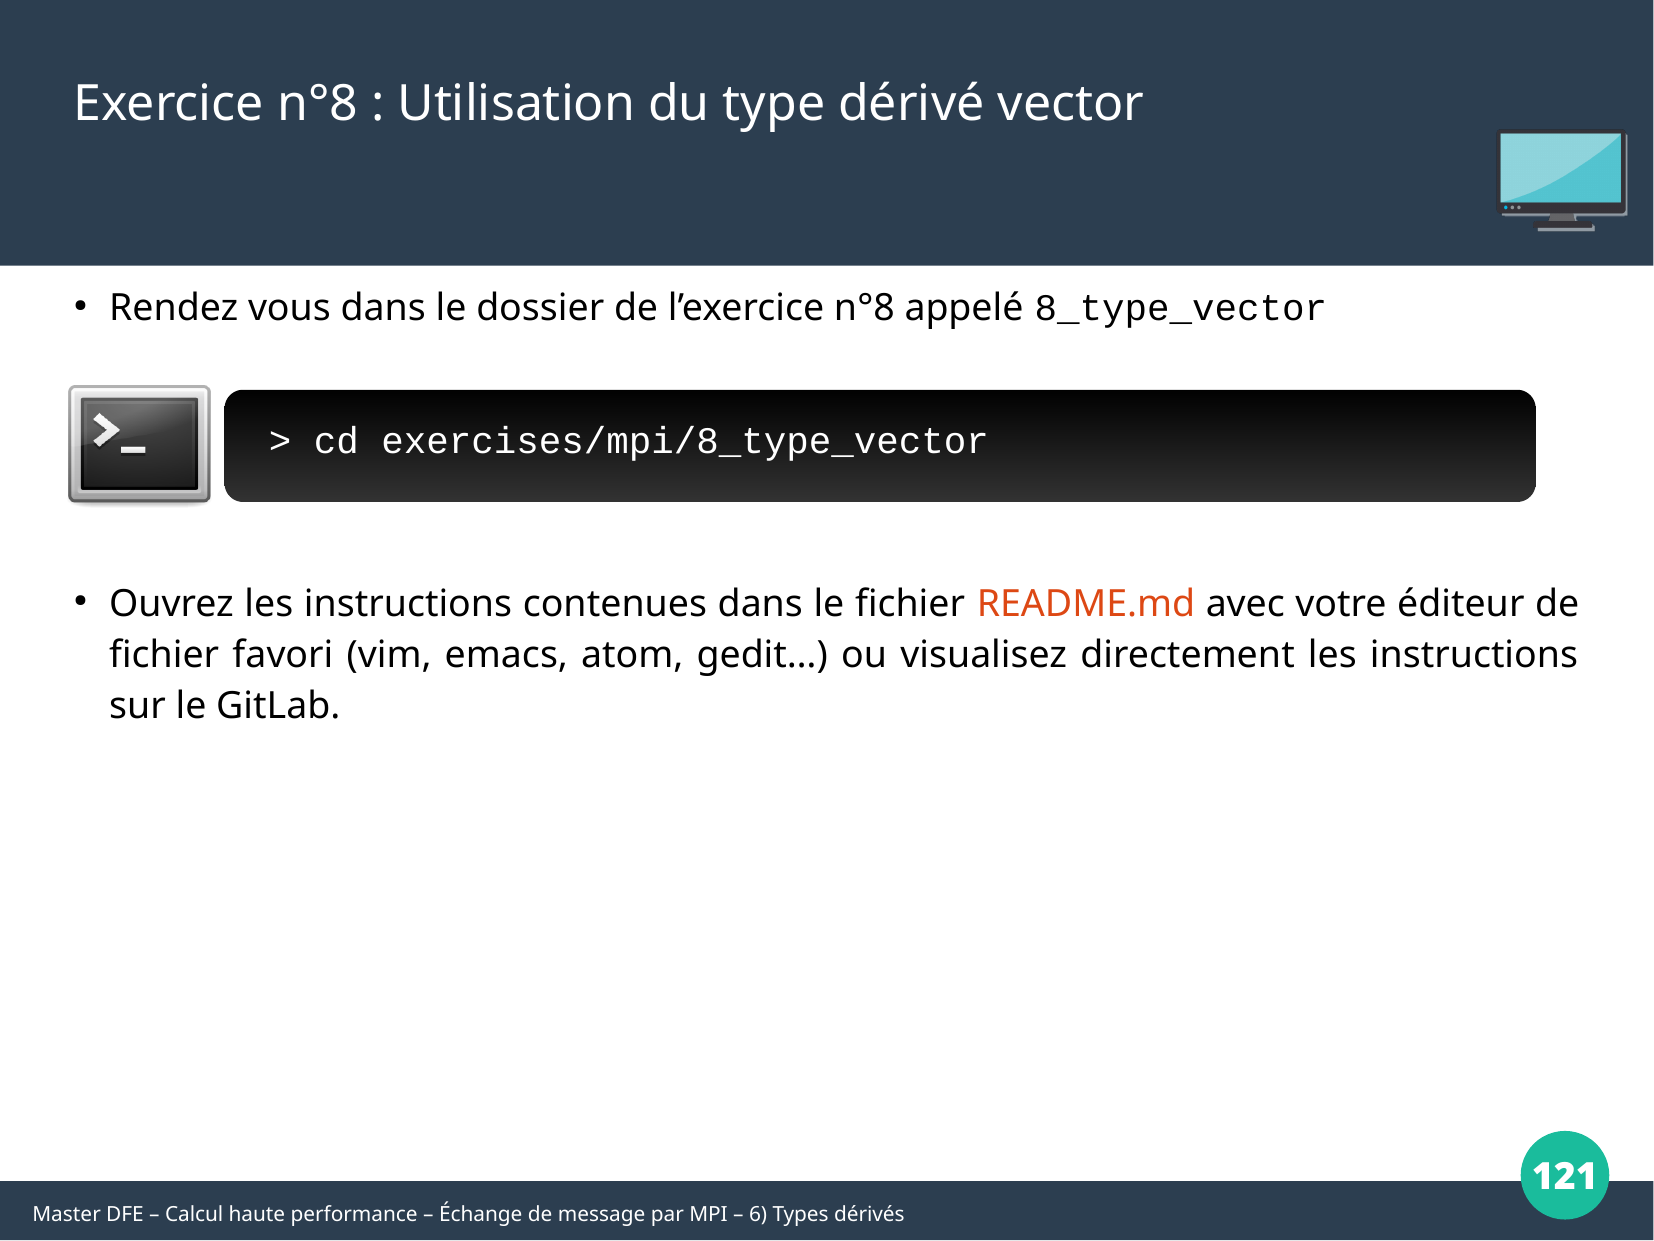

Exercice n°8 : Utilisation du type dérivé vector
Rendez vous dans le dossier de l’exercice n°8 appelé 8_type_vector
> cd exercises/mpi/8_type_vector
Ouvrez les instructions contenues dans le fichier README.md avec votre éditeur de fichier favori (vim, emacs, atom, gedit…) ou visualisez directement les instructions sur le GitLab.
121
Master DFE – Calcul haute performance – Échange de message par MPI – 6) Types dérivés